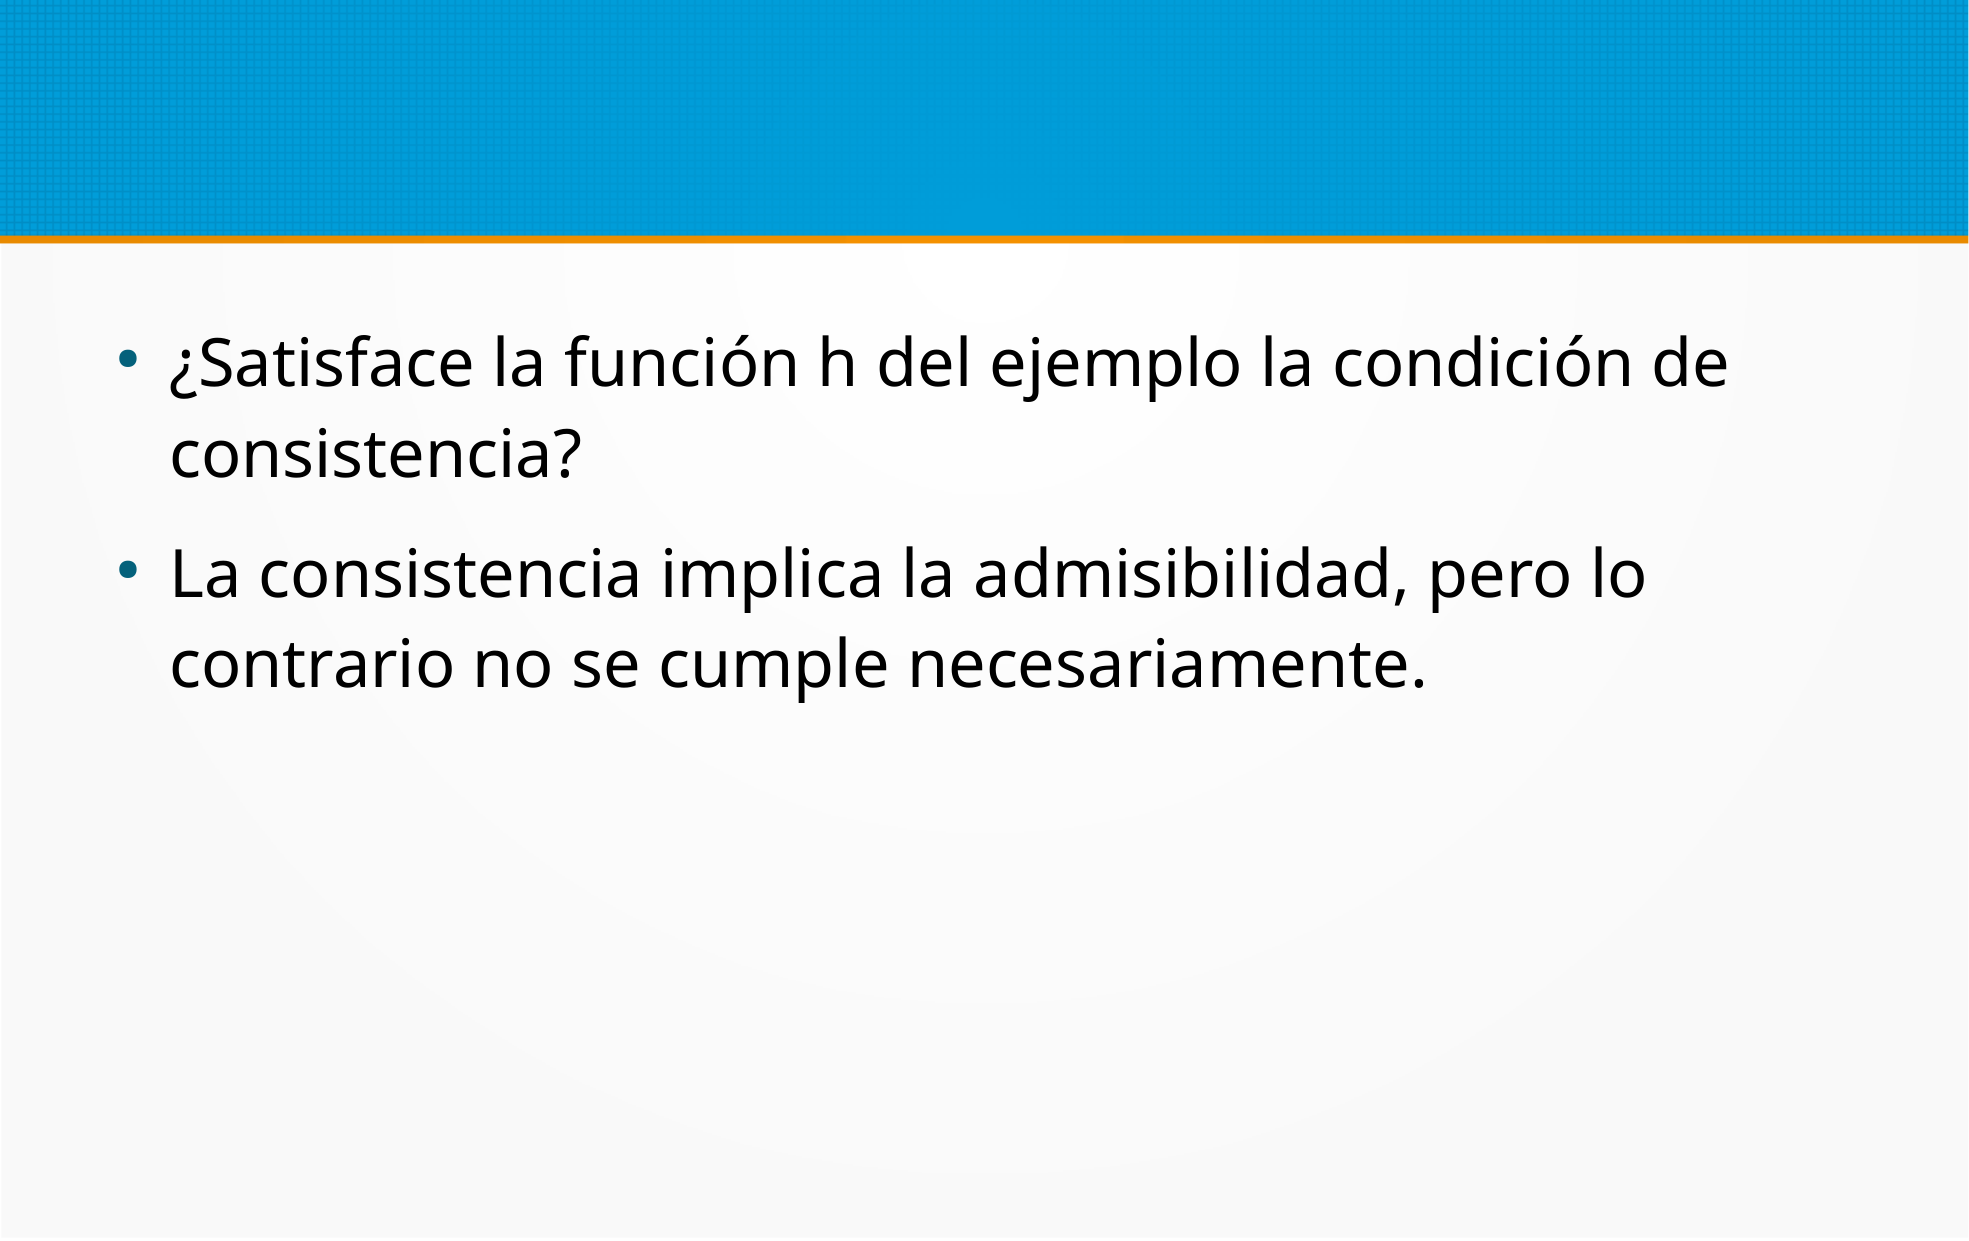

#
¿Satisface la función h del ejemplo la condición de consistencia?
La consistencia implica la admisibilidad, pero lo contrario no se cumple necesariamente.